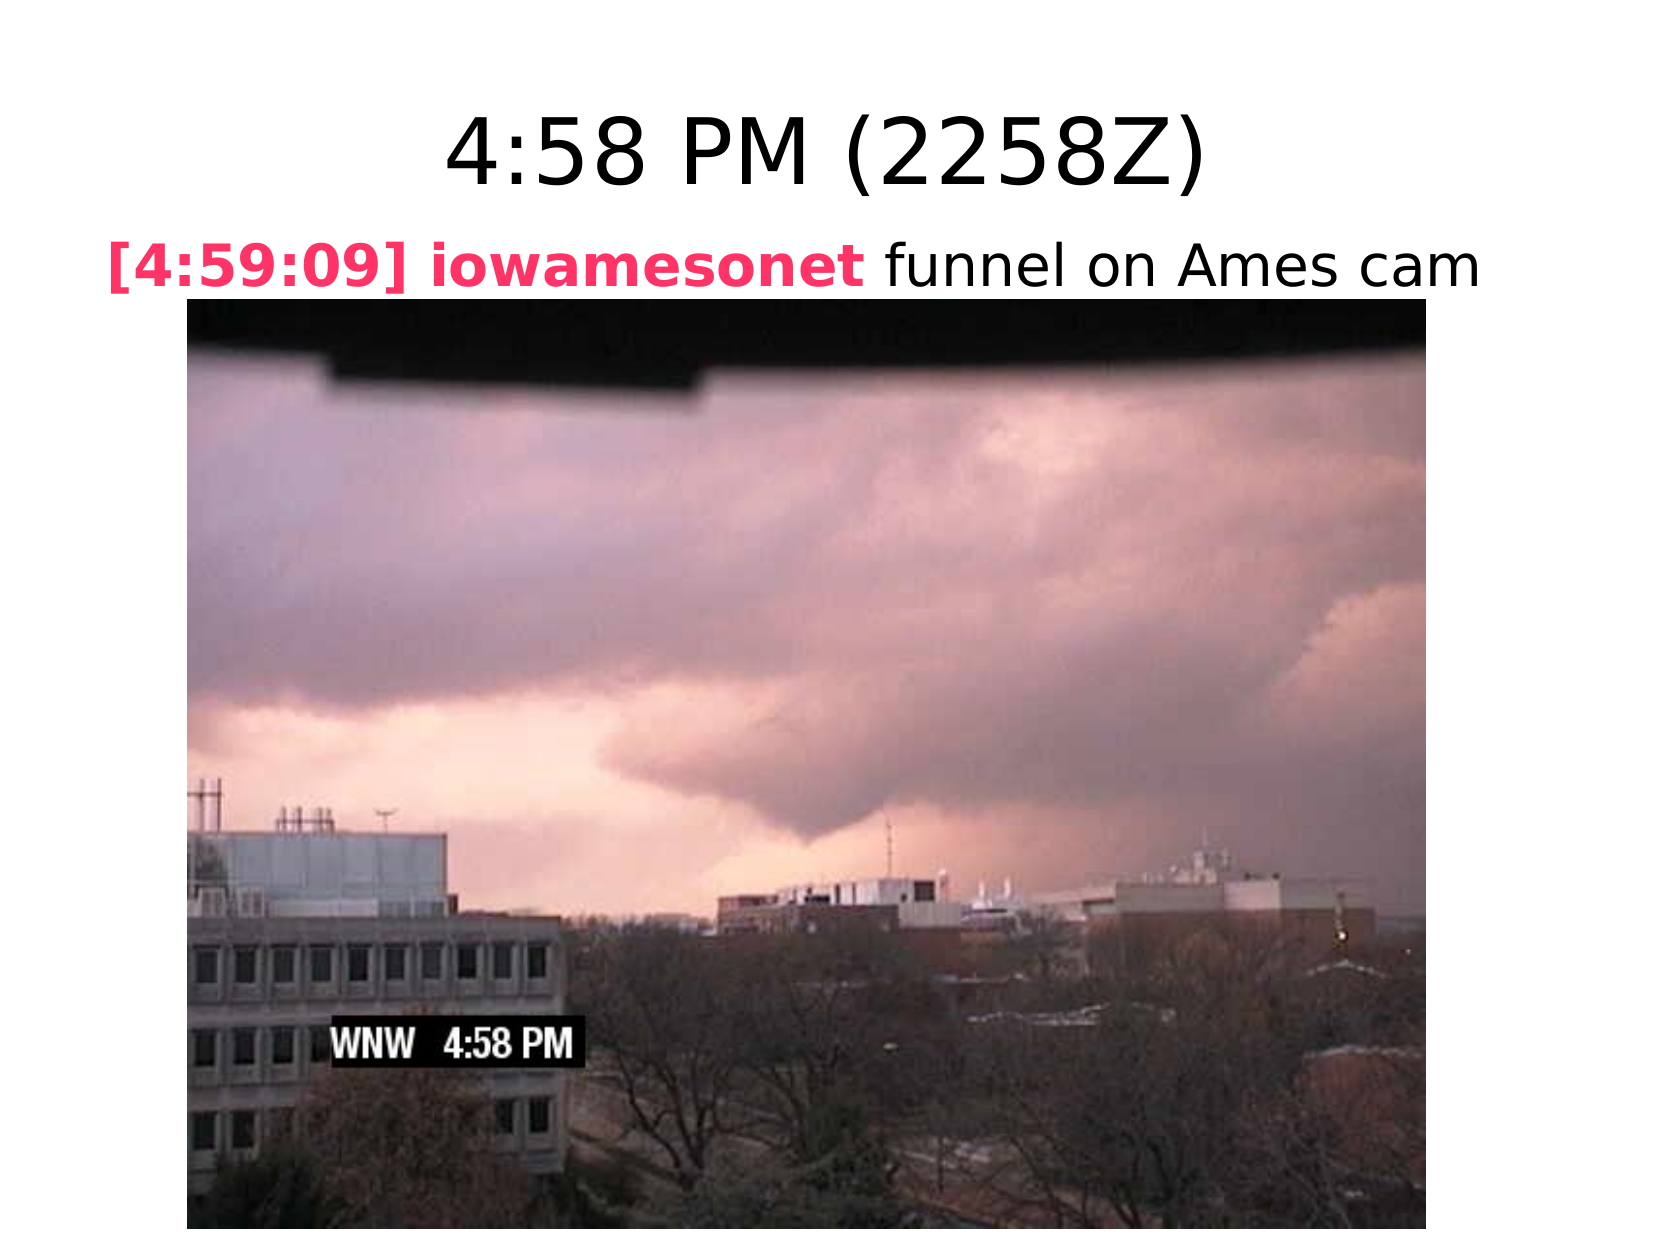

# 4:58 PM (2258Z)
[4:59:09] iowamesonet funnel on Ames cam